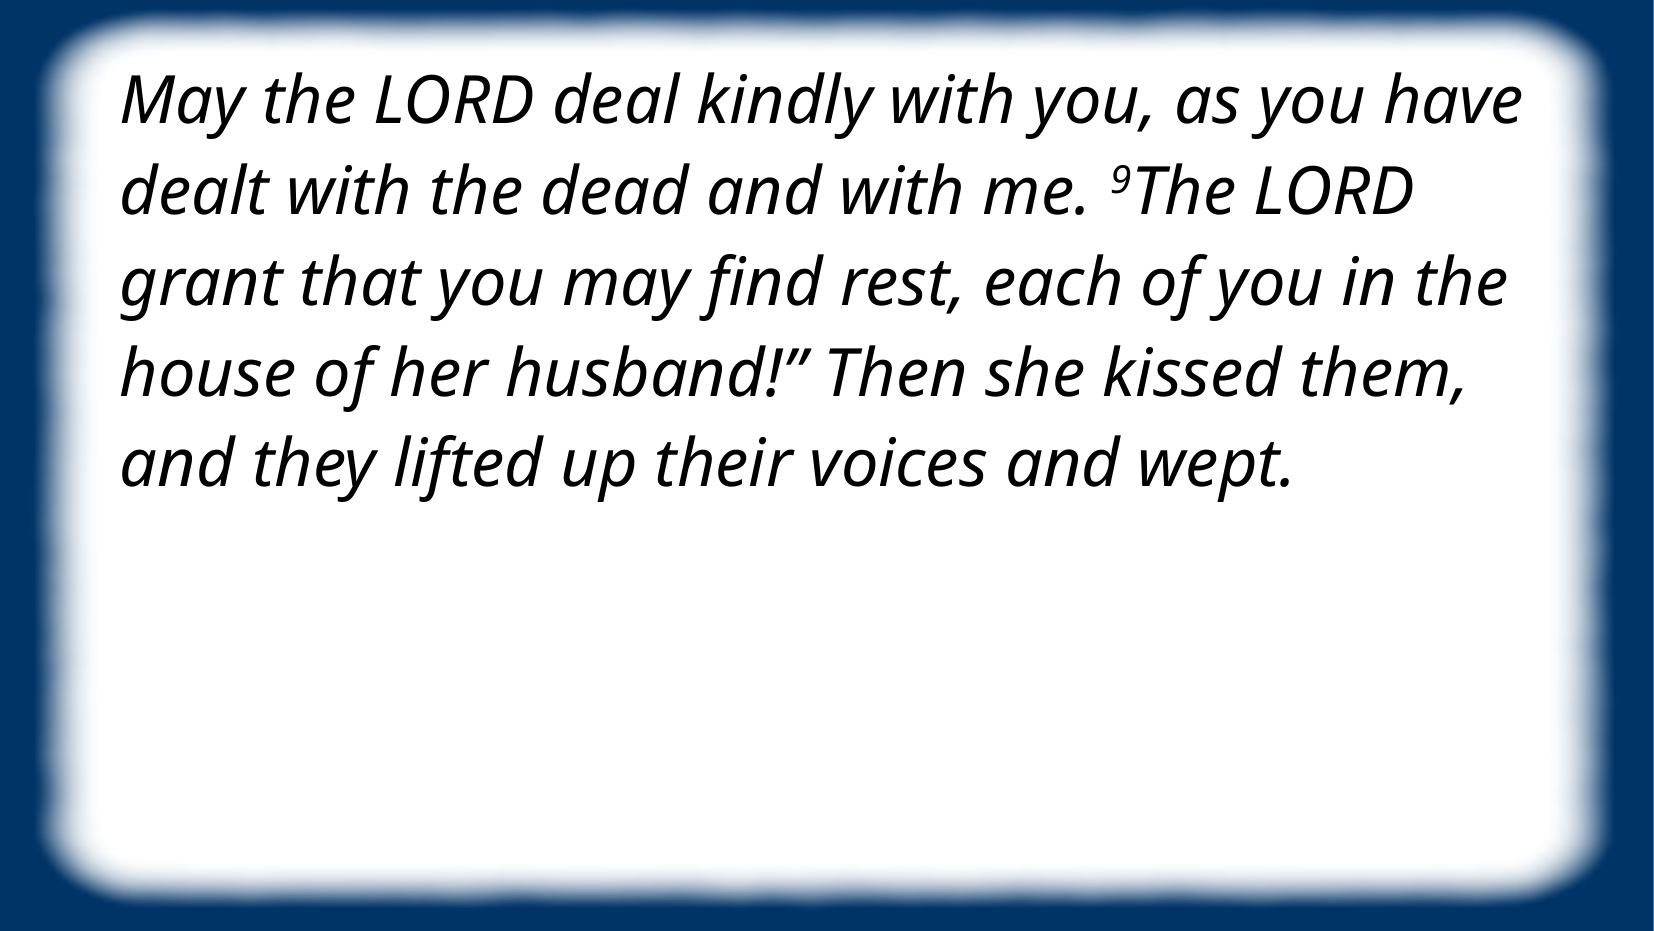

May the LORD deal kindly with you, as you have dealt with the dead and with me. 9The LORD grant that you may find rest, each of you in the house of her husband!” Then she kissed them, and they lifted up their voices and wept.